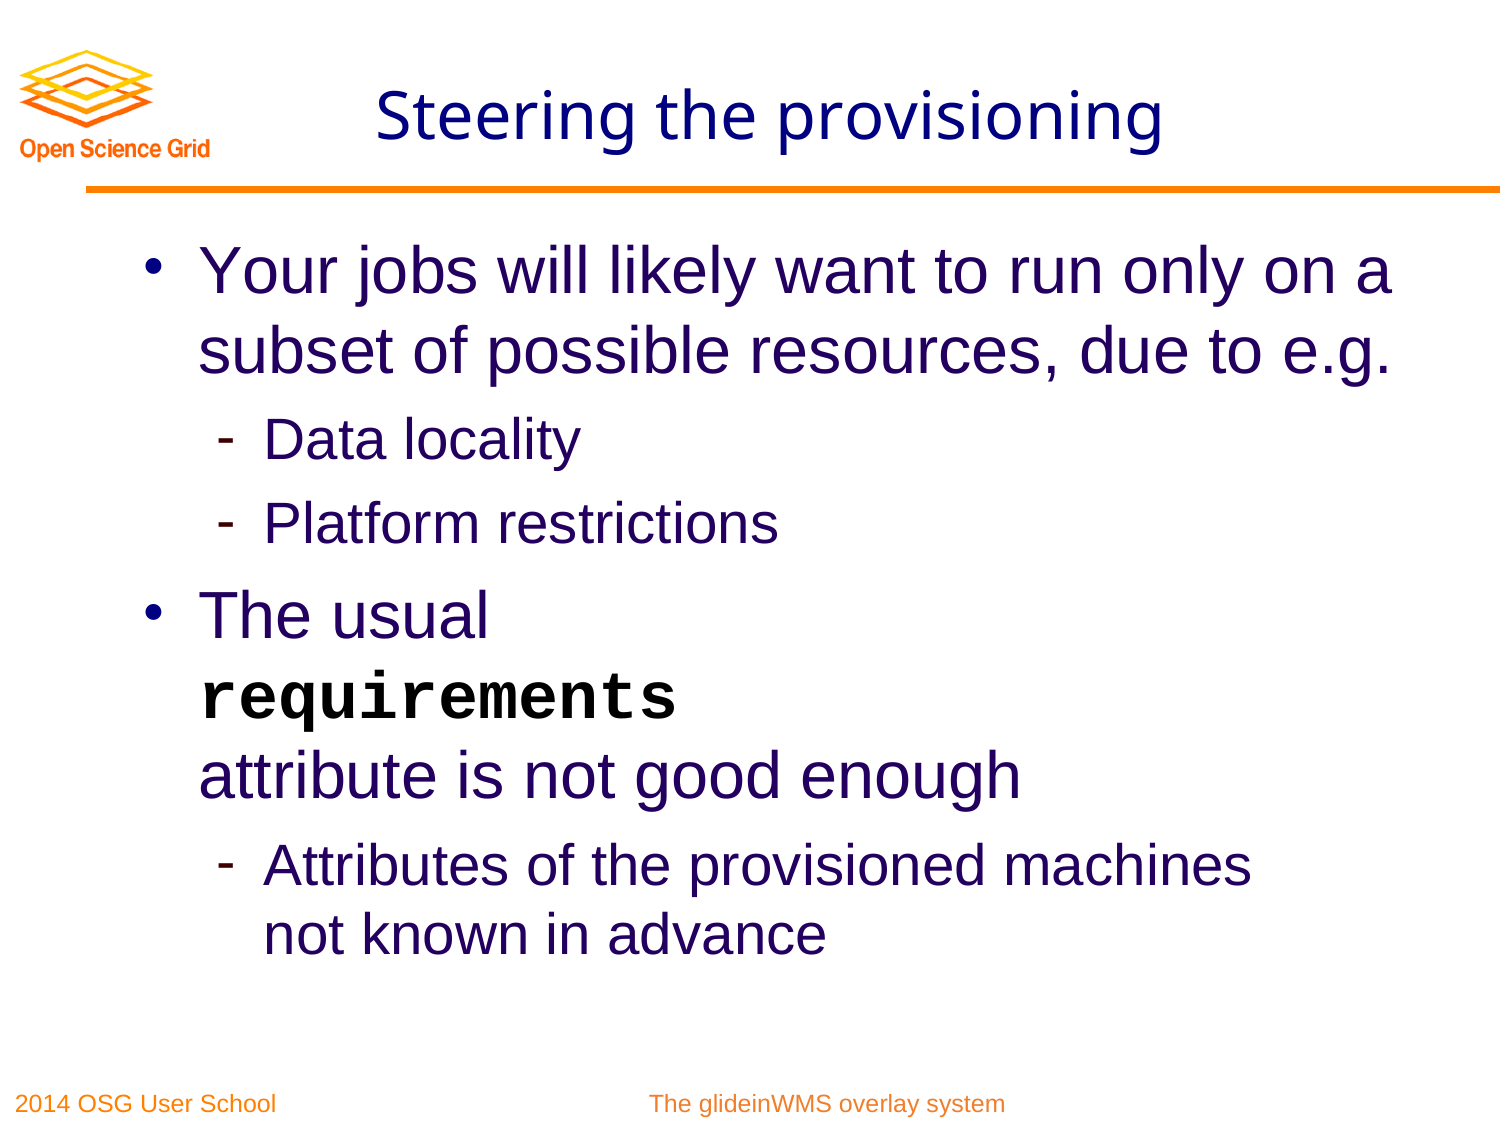

# Steering the provisioning
Your jobs will likely want to run only on a subset of possible resources, due to e.g.
Data locality
Platform restrictions
The usual
requirements
attribute is not good enough
Attributes of the provisioned machines not known in advance